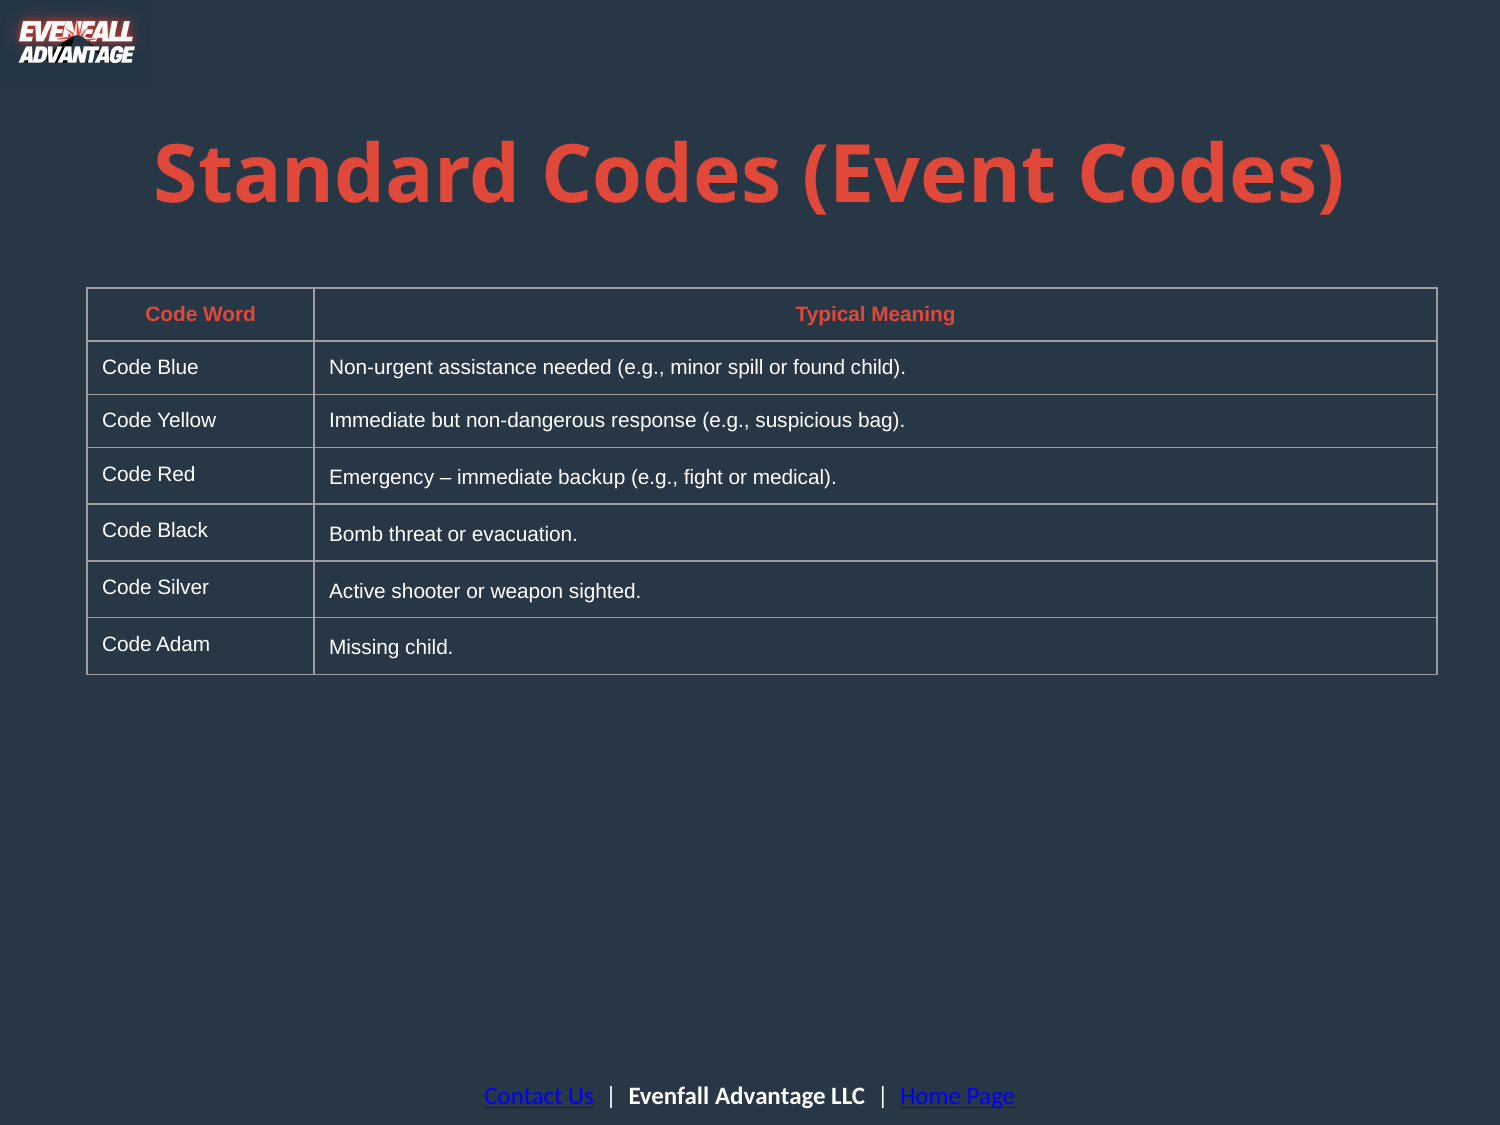

# Standard Codes (Event Codes)
| Code Word | Typical Meaning |
| --- | --- |
| Code Blue | Non-urgent assistance needed (e.g., minor spill or found child). |
| Code Yellow | Immediate but non-dangerous response (e.g., suspicious bag). |
| Code Red | Emergency – immediate backup (e.g., fight or medical). |
| Code Black | Bomb threat or evacuation. |
| Code Silver | Active shooter or weapon sighted. |
| Code Adam | Missing child. |